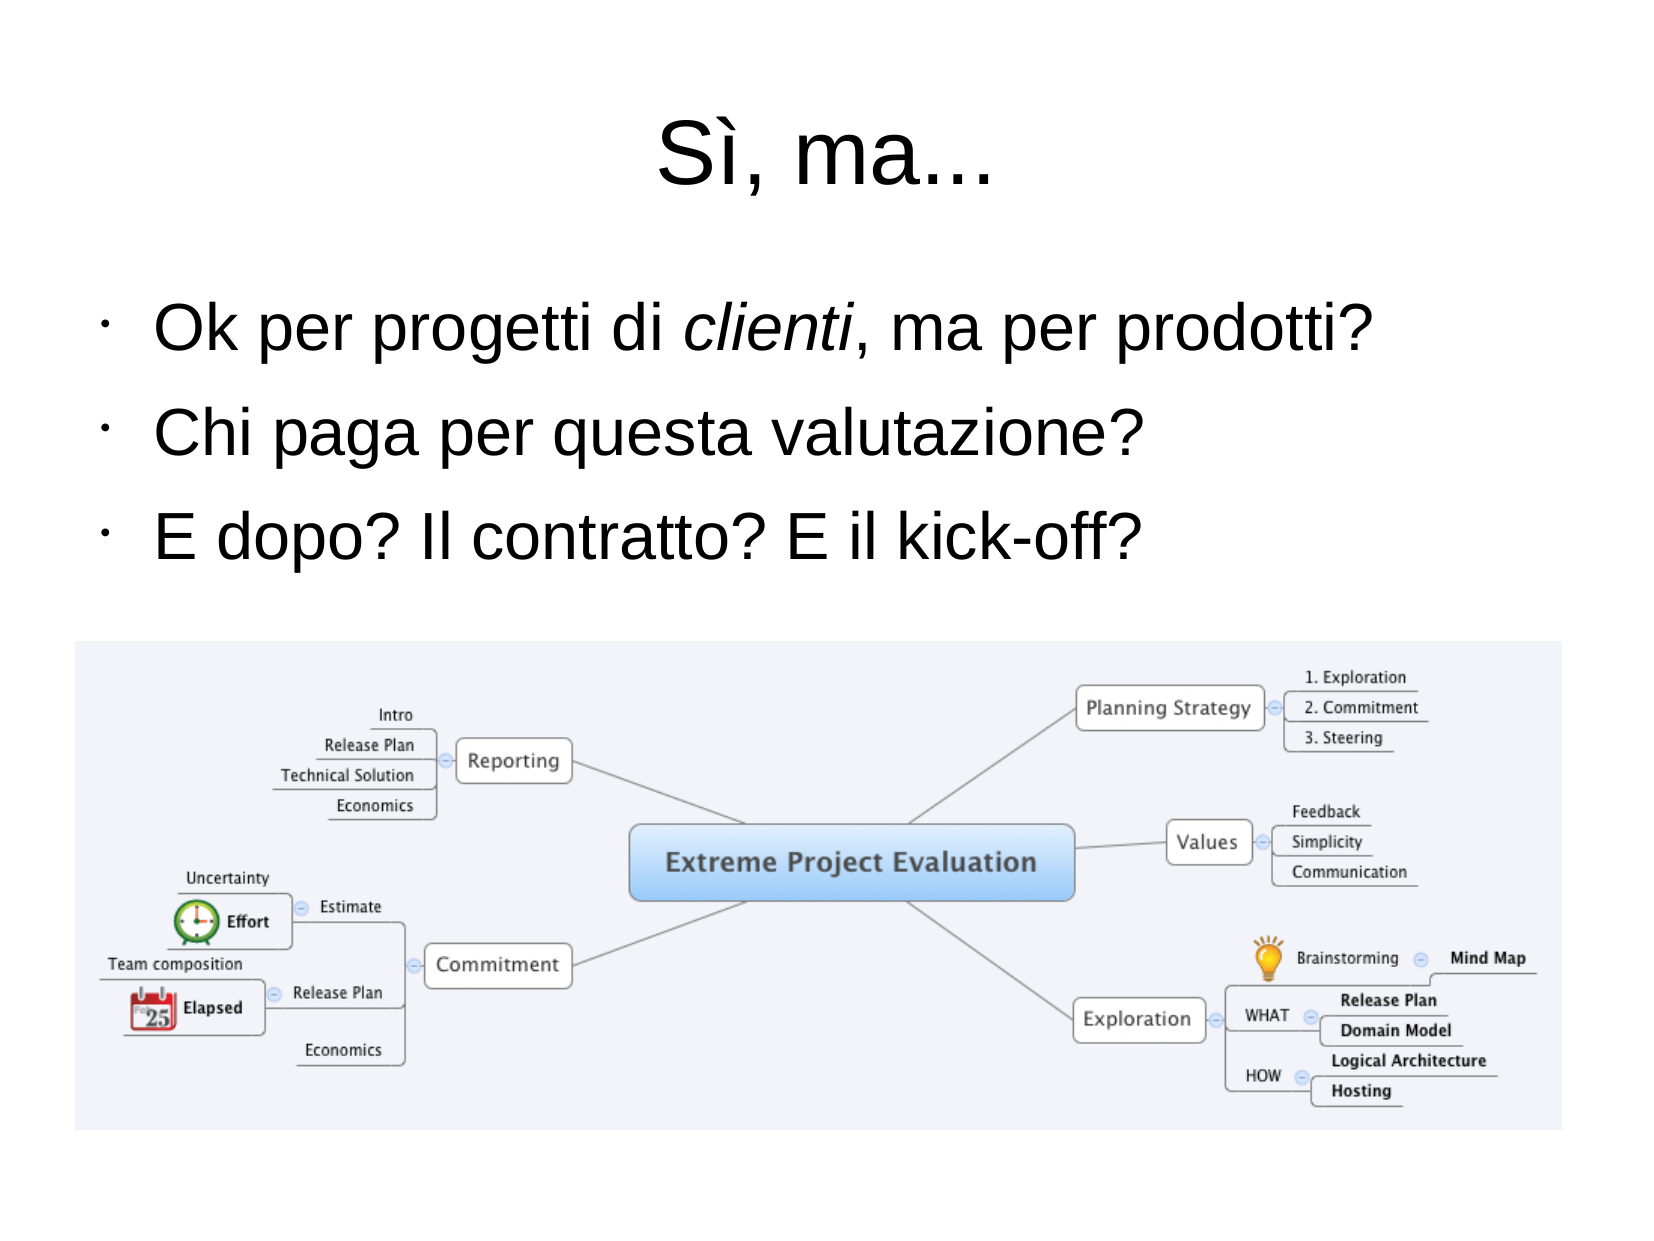

# Sì, ma...
Ok per progetti di clienti, ma per prodotti?
Chi paga per questa valutazione?
E dopo? Il contratto? E il kick-off?